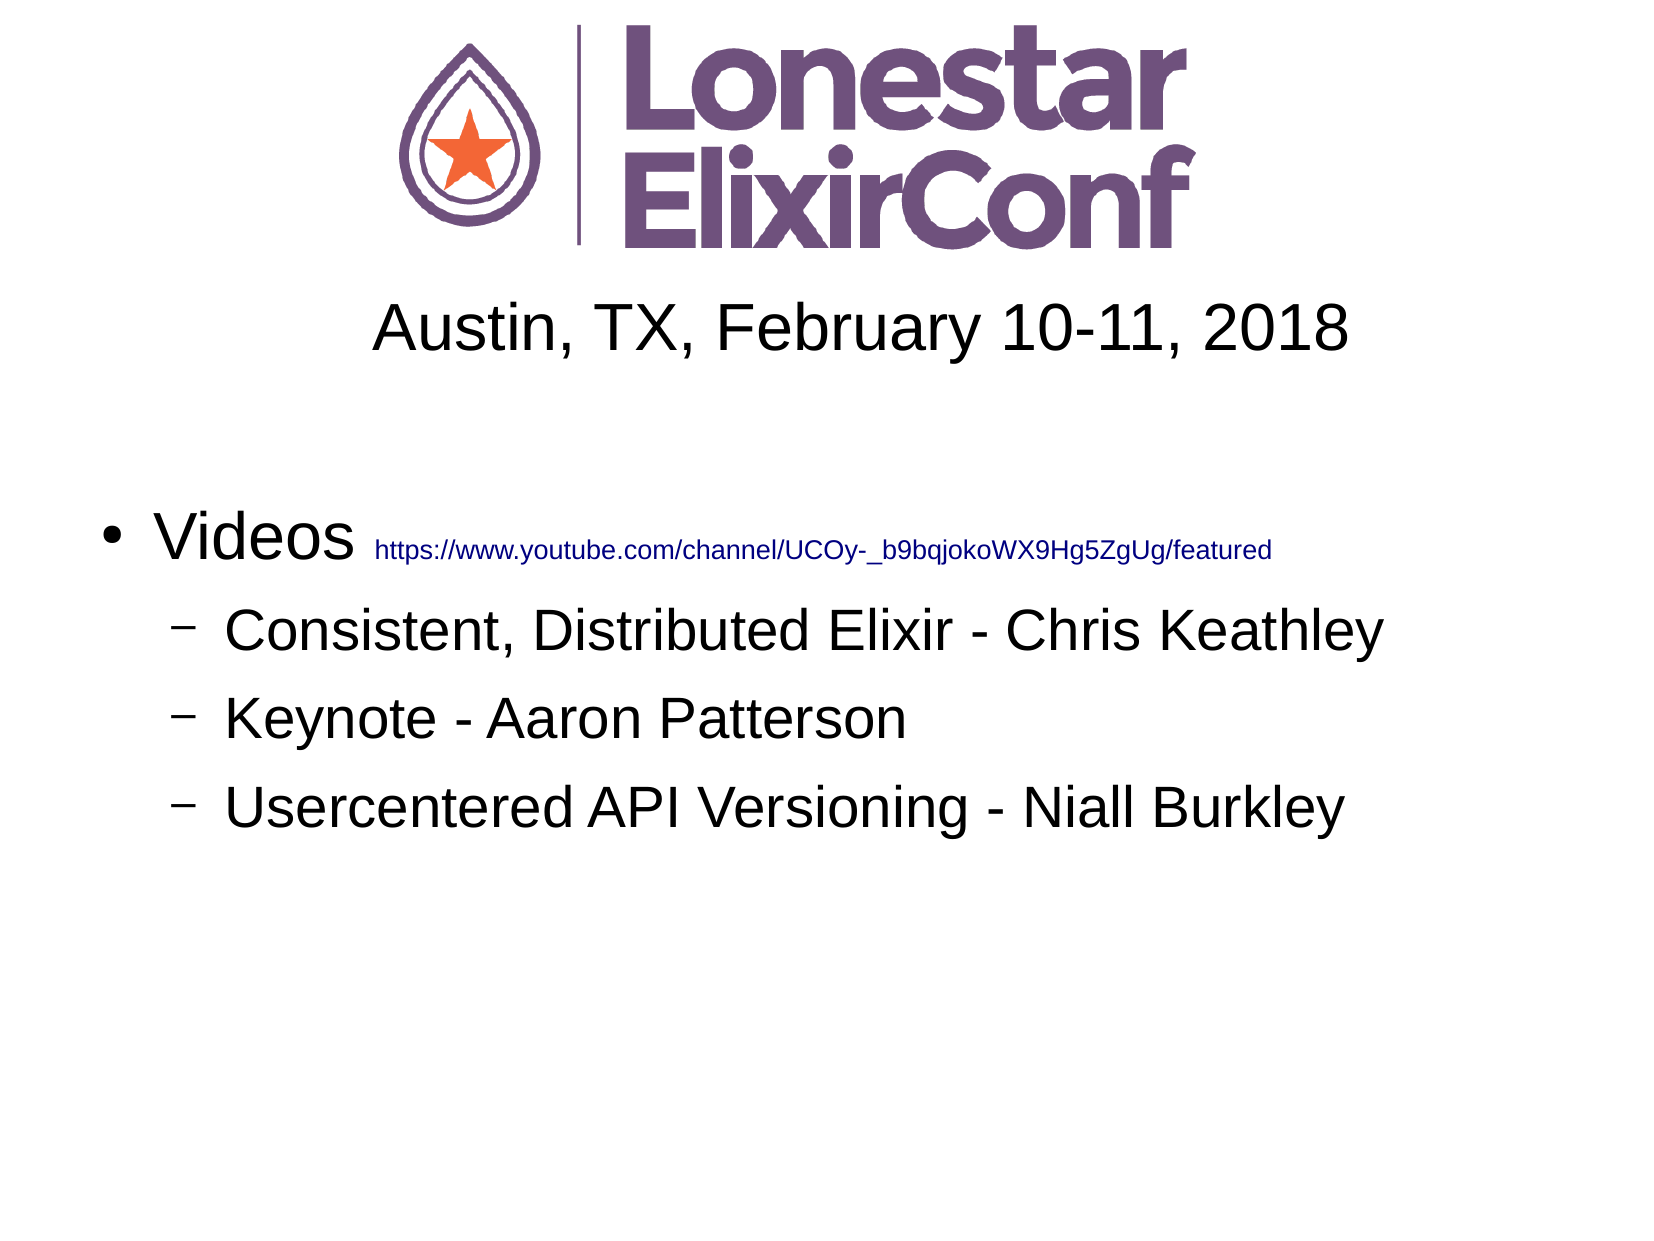

#
Austin, TX, February 10-11, 2018
Videos https://www.youtube.com/channel/UCOy-_b9bqjokoWX9Hg5ZgUg/featured
Consistent, Distributed Elixir - Chris Keathley
Keynote - Aaron Patterson
Usercentered API Versioning - Niall Burkley